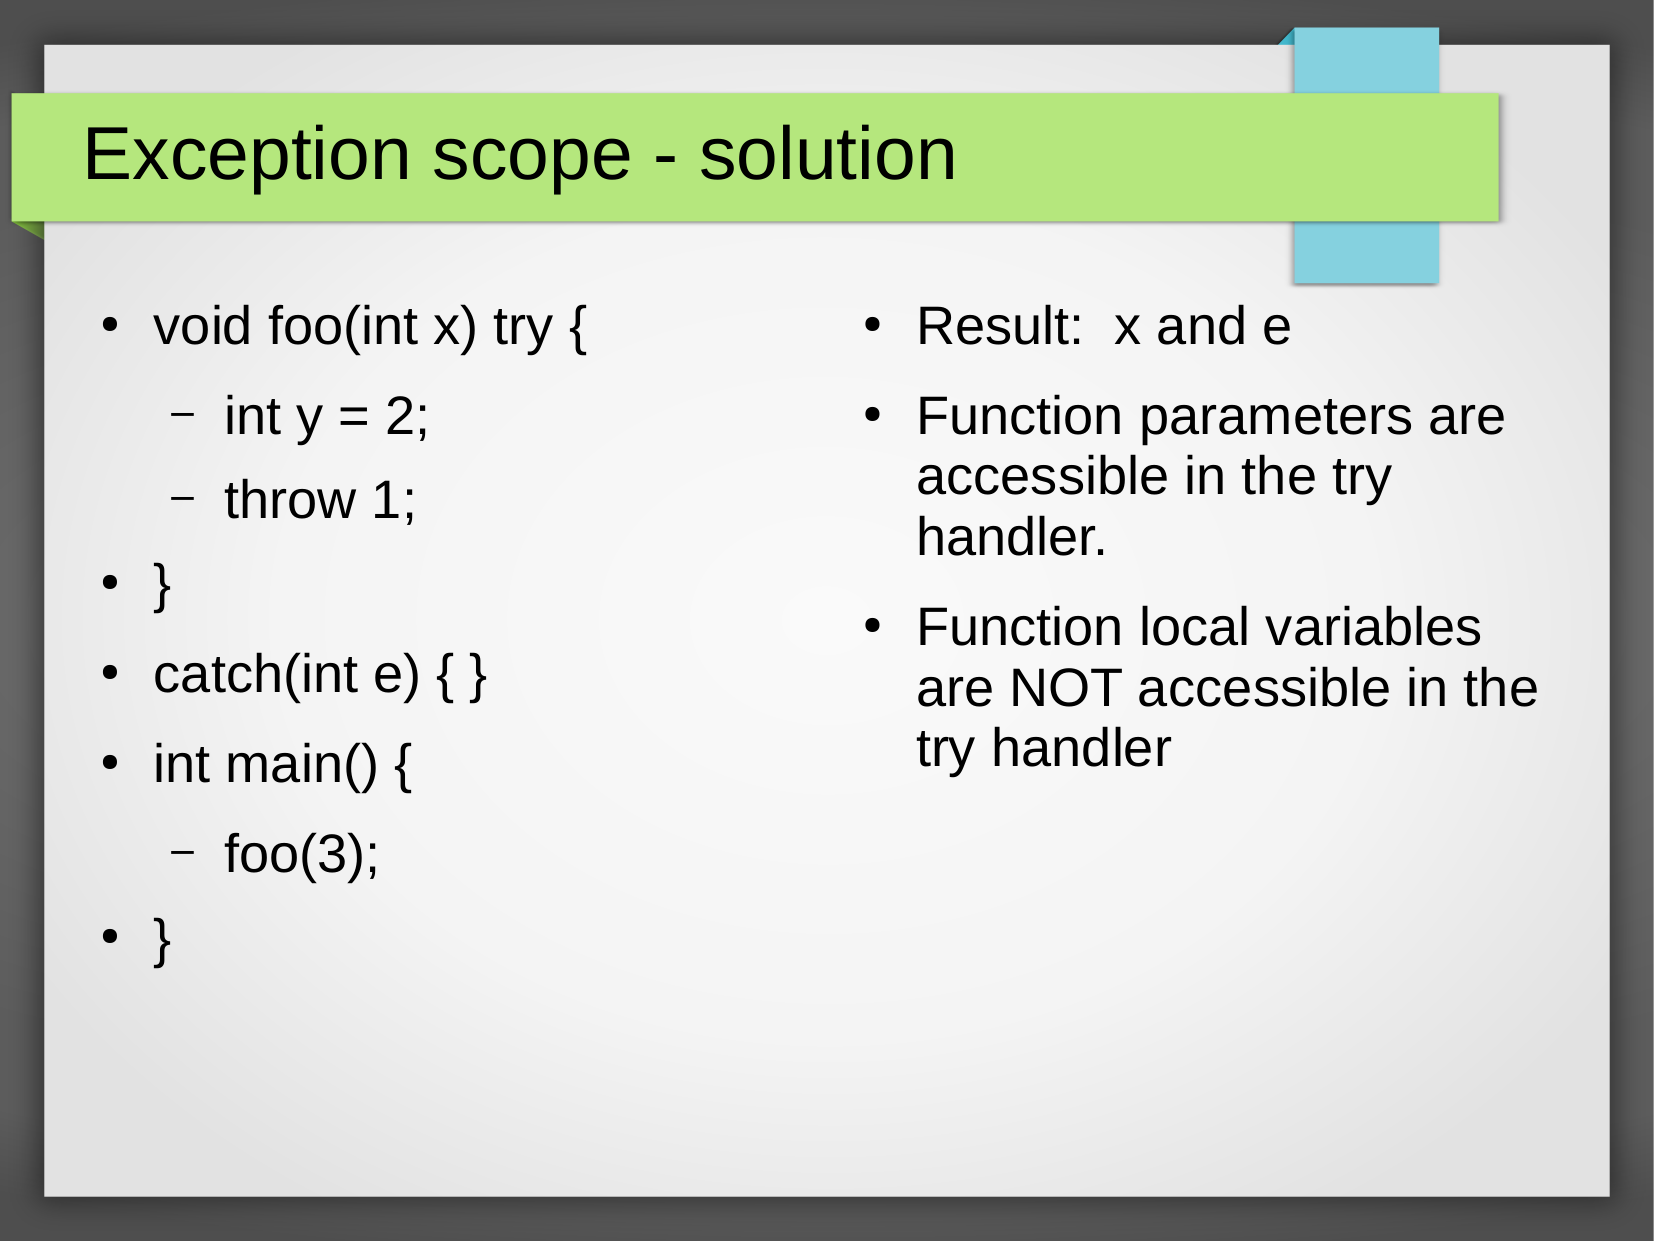

# Exception scope - solution
void foo(int x) try {
int y = 2;
throw 1;
}
catch(int e) { }
int main() {
foo(3);
}
Result: x and e
Function parameters are accessible in the try handler.
Function local variables are NOT accessible in the try handler